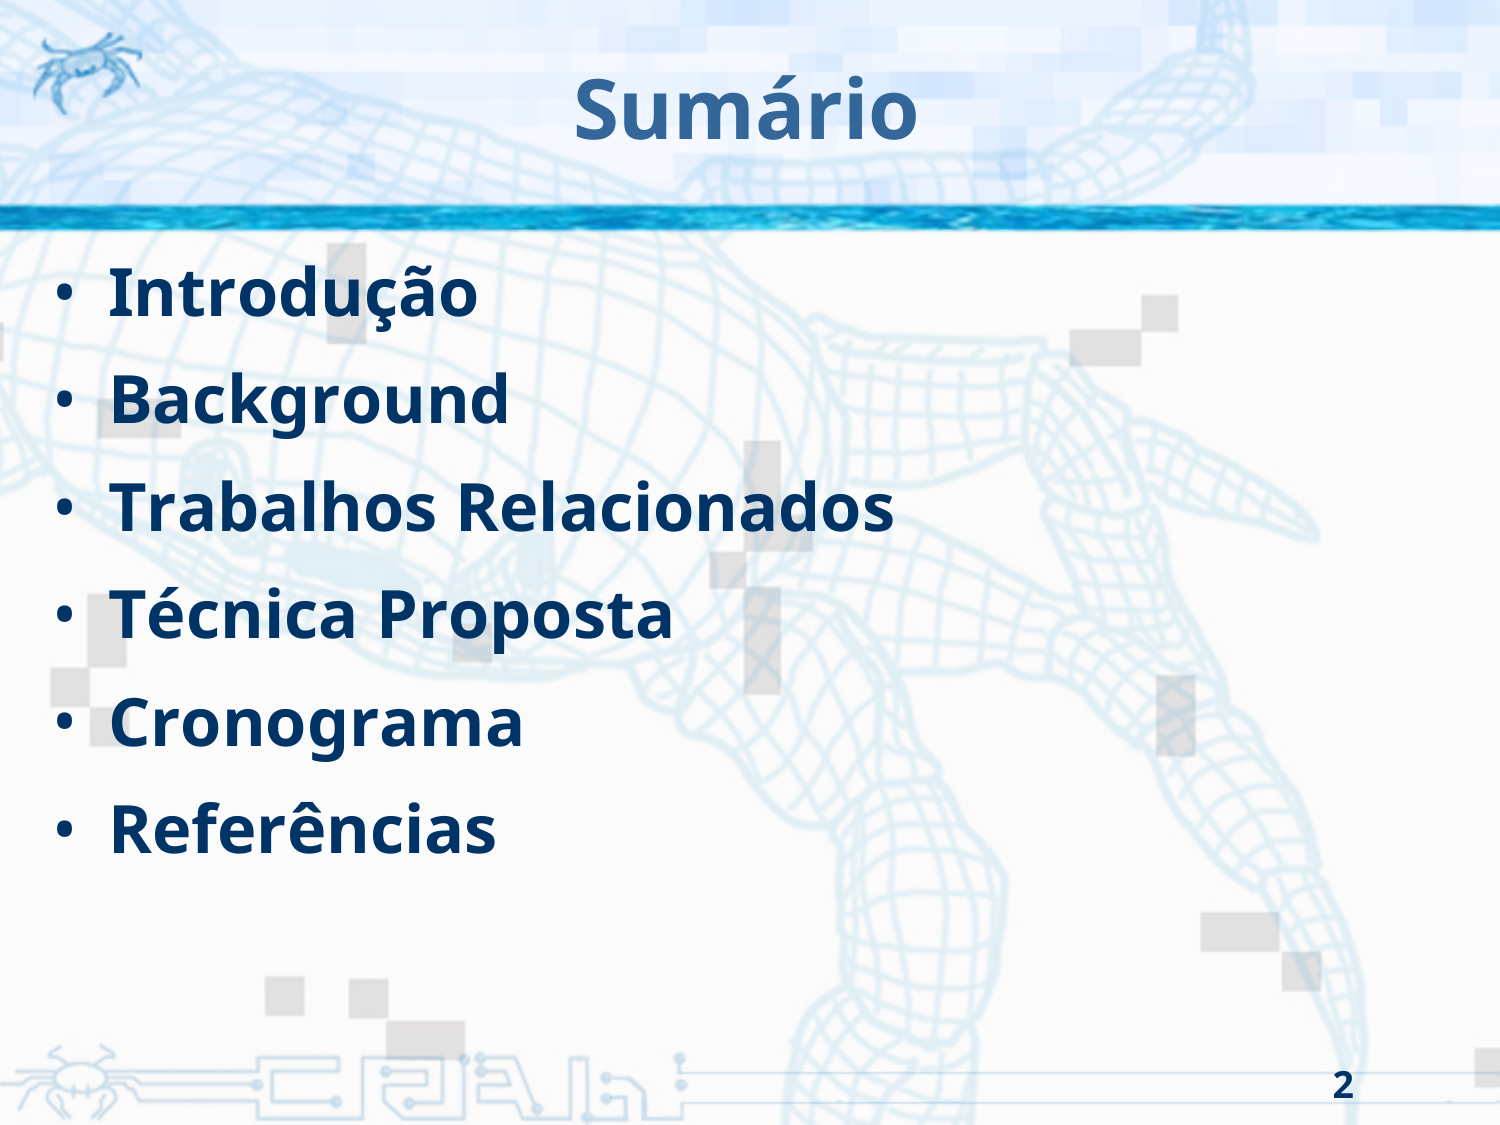

Sumário
Introdução
Background
Trabalhos Relacionados
Técnica Proposta
Cronograma
Referências